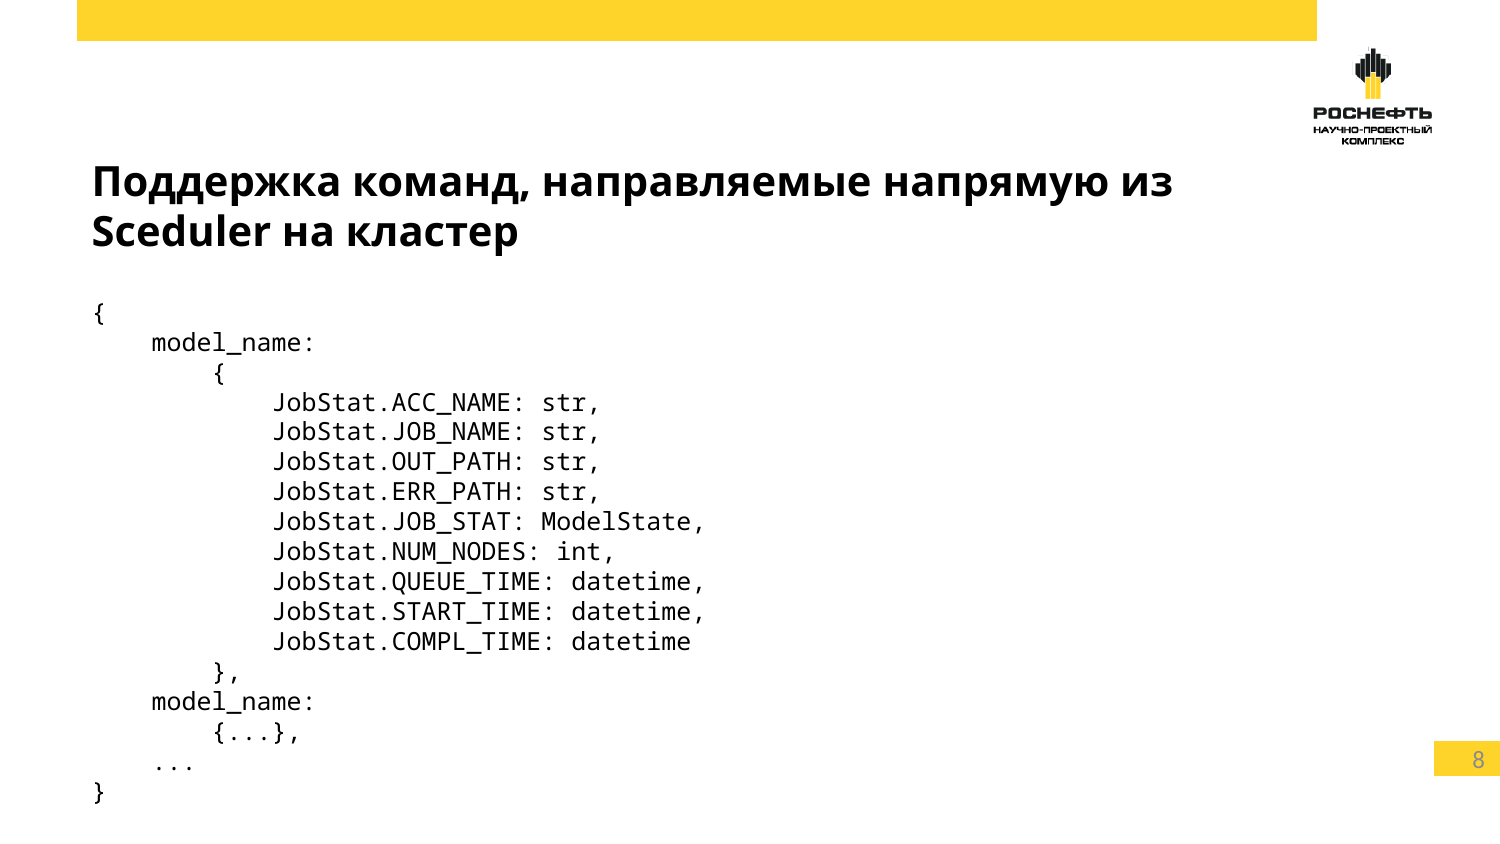

Поддержка команд, направляемые напрямую из Sceduler на кластер
{
 model_name:
 {
 JobStat.ACC_NAME: str,
 JobStat.JOB_NAME: str,
 JobStat.OUT_PATH: str,
 JobStat.ERR_PATH: str,
 JobStat.JOB_STAT: ModelState,
 JobStat.NUM_NODES: int,
 JobStat.QUEUE_TIME: datetime,
 JobStat.START_TIME: datetime,
 JobStat.COMPL_TIME: datetime
 },
 model_name:
 {...},
 ...
}